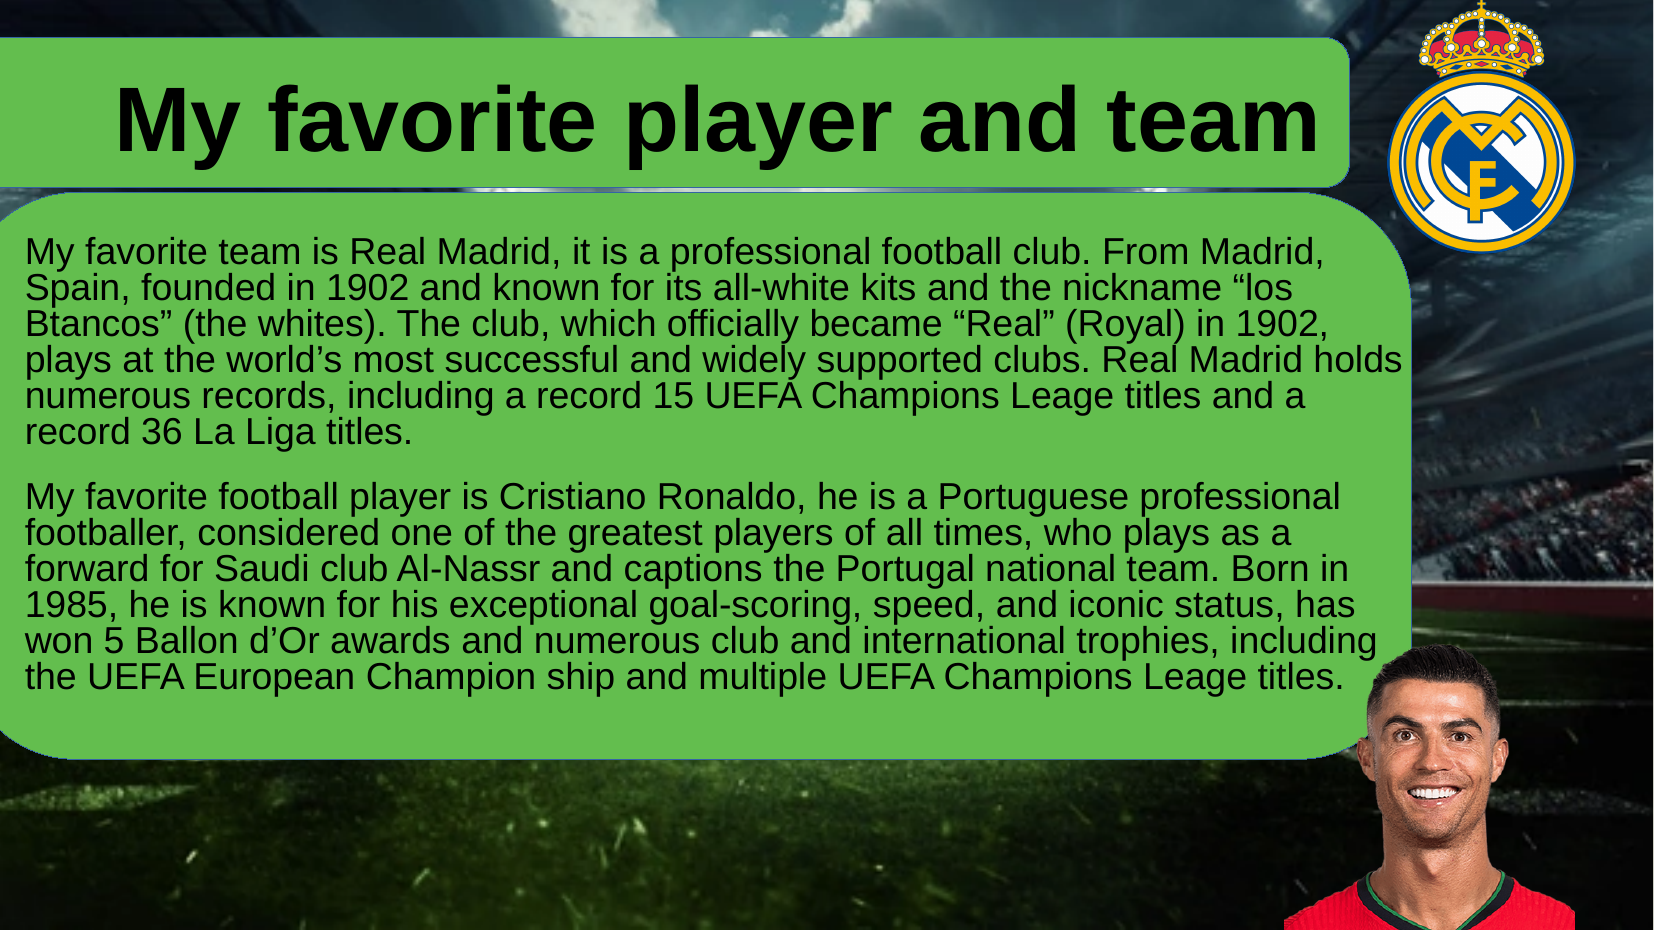

# My favorite player and team
My favorite team is Real Madrid, it is a professional football club. From Madrid, Spain, founded in 1902 and known for its all-white kits and the nickname “los Btancos” (the whites). The club, which officially became “Real” (Royal) in 1902, plays at the world’s most successful and widely supported clubs. Real Madrid holds numerous records, including a record 15 UEFA Champions Leage titles and a record 36 La Liga titles.
My favorite football player is Cristiano Ronaldo, he is a Portuguese professional footballer, considered one of the greatest players of all times, who plays as a forward for Saudi club Al-Nassr and captions the Portugal national team. Born in 1985, he is known for his exceptional goal-scoring, speed, and iconic status, has won 5 Ballon d’Or awards and numerous club and international trophies, including the UEFA European Champion ship and multiple UEFA Champions Leage titles.